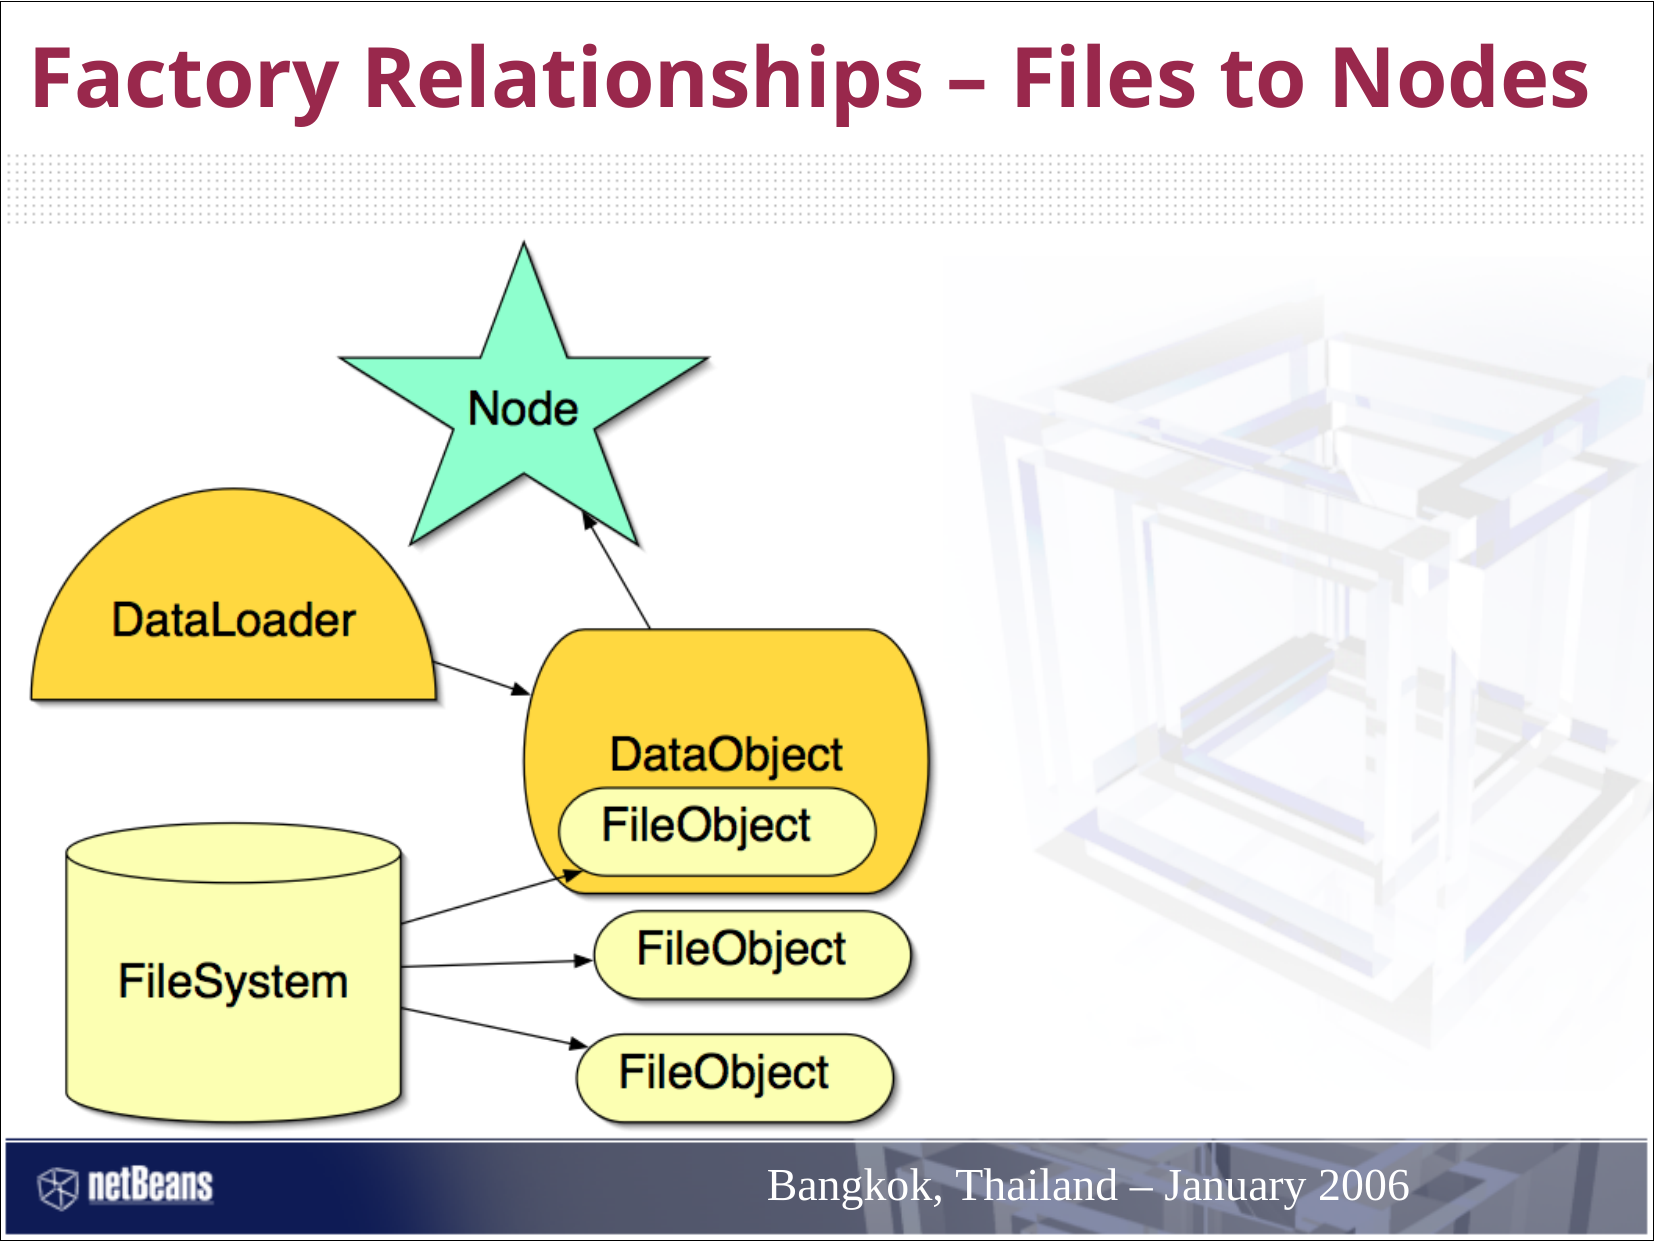

# Factory Relationships – Files to Nodes